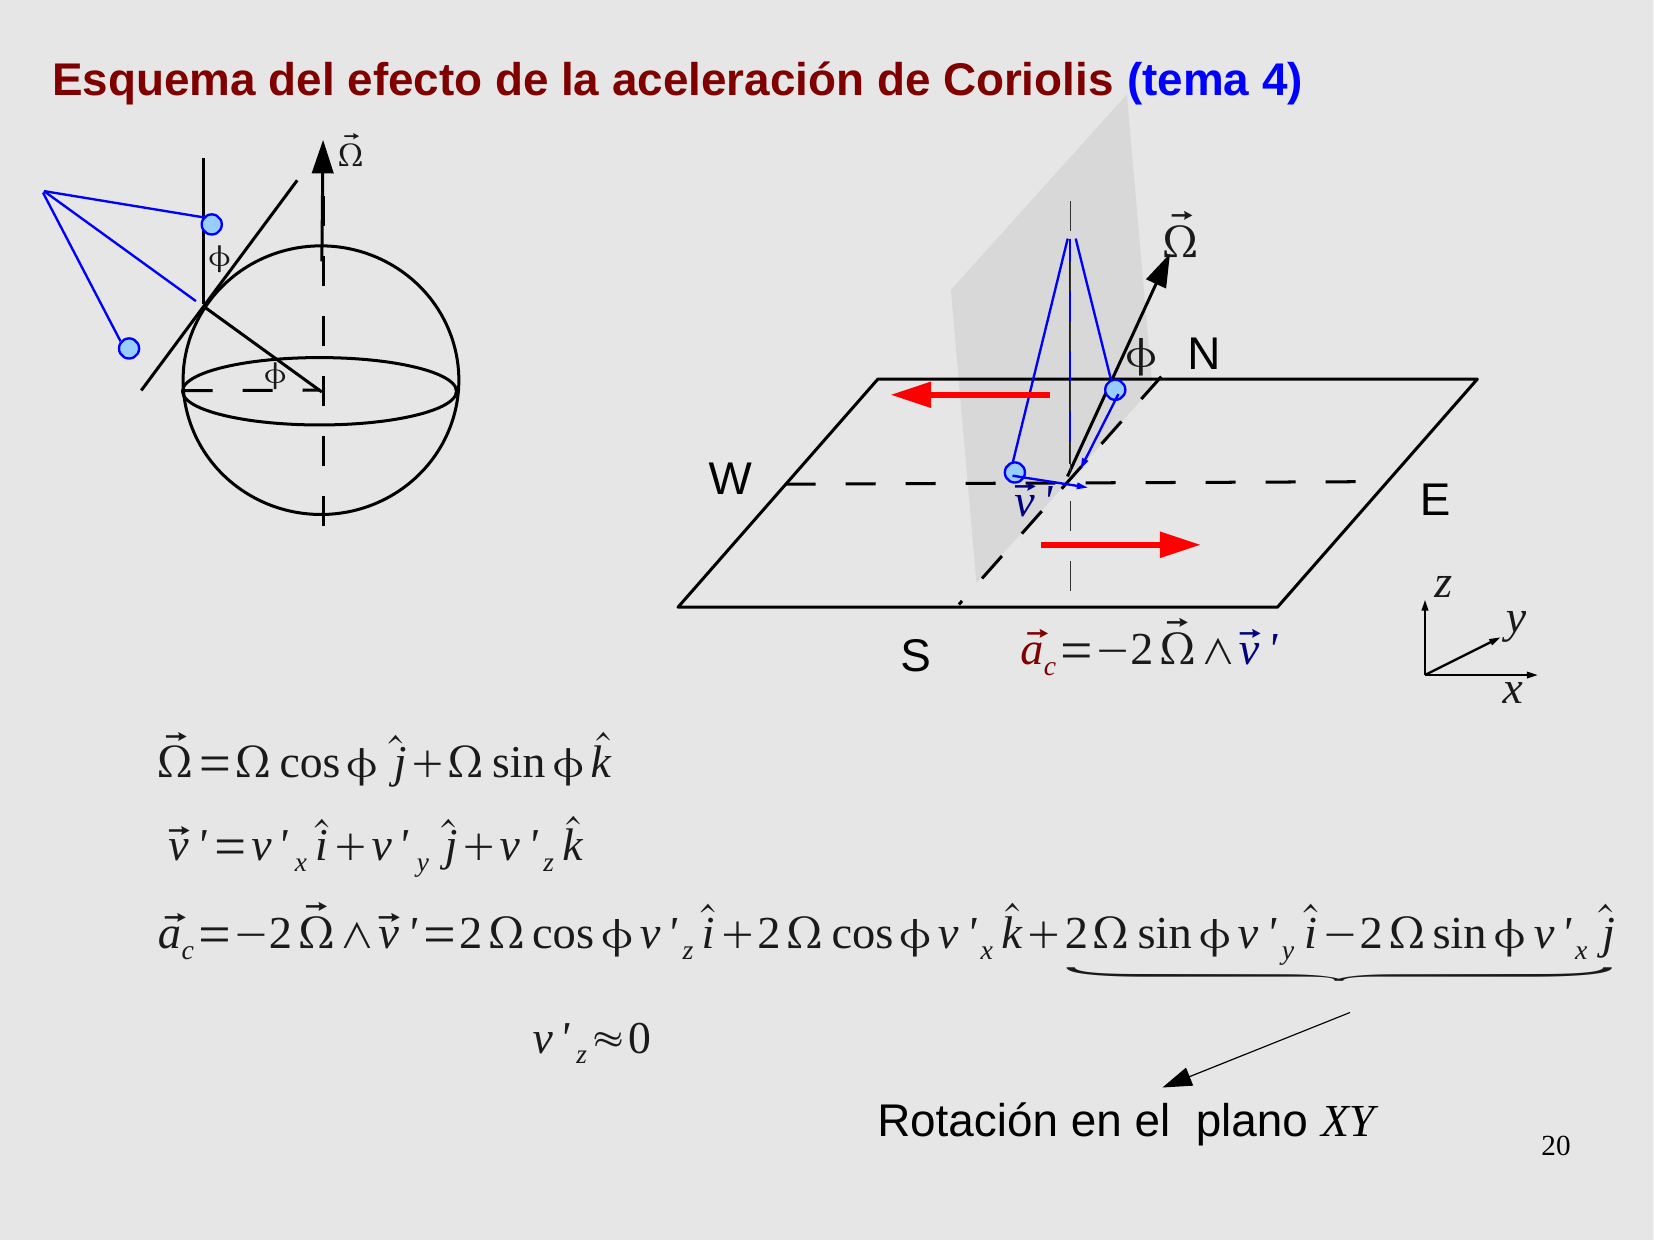

Esquema del efecto de la aceleración de Coriolis (tema 4)
N
W
E
S
Rotación en el plano XY
20